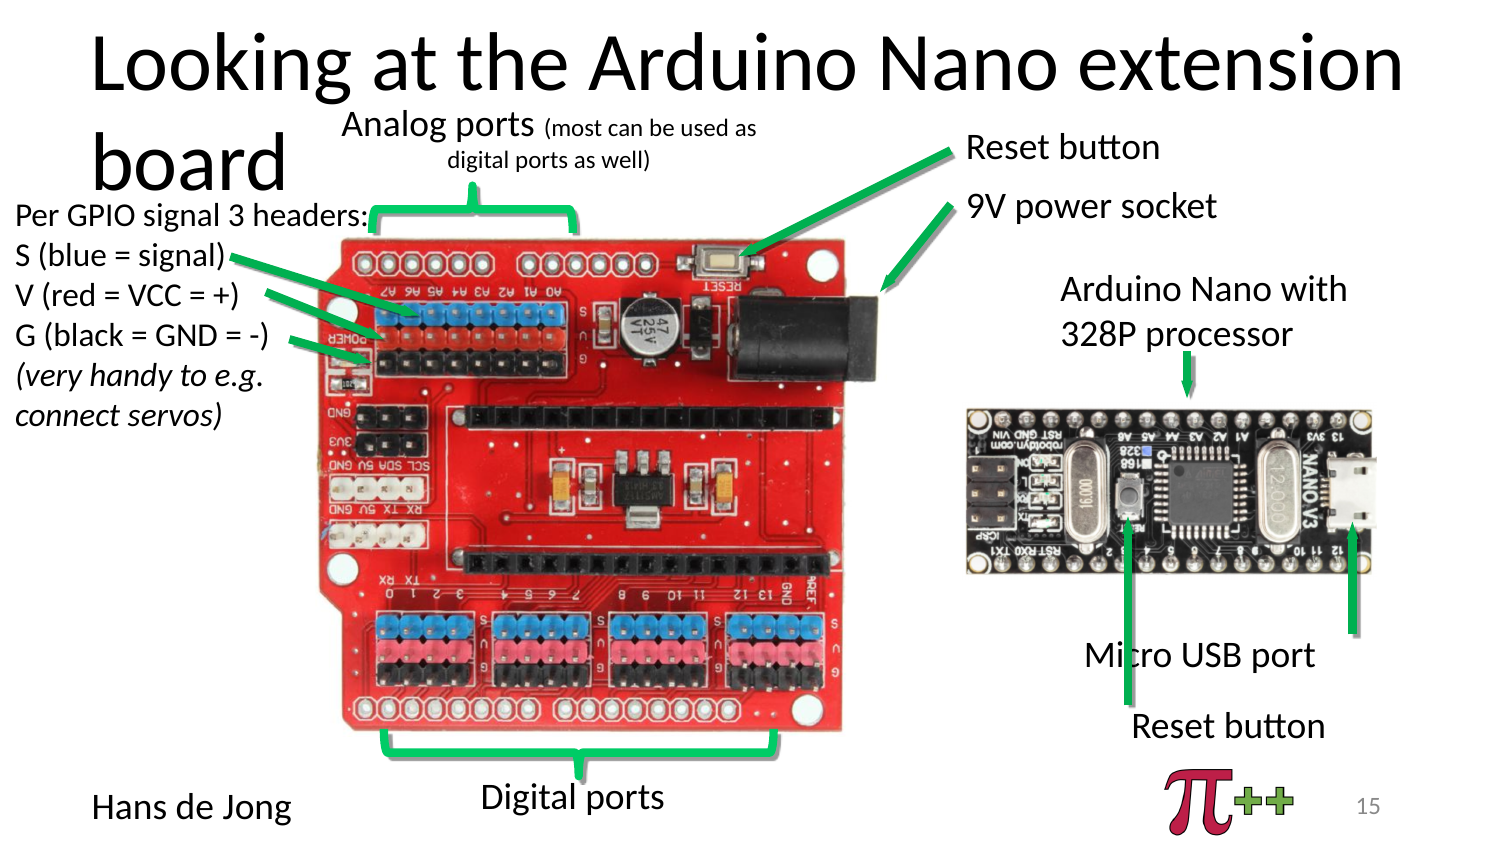

# Looking at the Arduino Nano extension board
Analog ports (most can be used as digital ports as well)
Reset button
9V power socket
Per GPIO signal 3 headers:
S (blue = signal)
V (red = VCC = +)
G (black = GND = -)
(very handy to e.g.
connect servos)
Arduino Nano with 328P processor
Micro USB port
Reset button
Digital ports
14